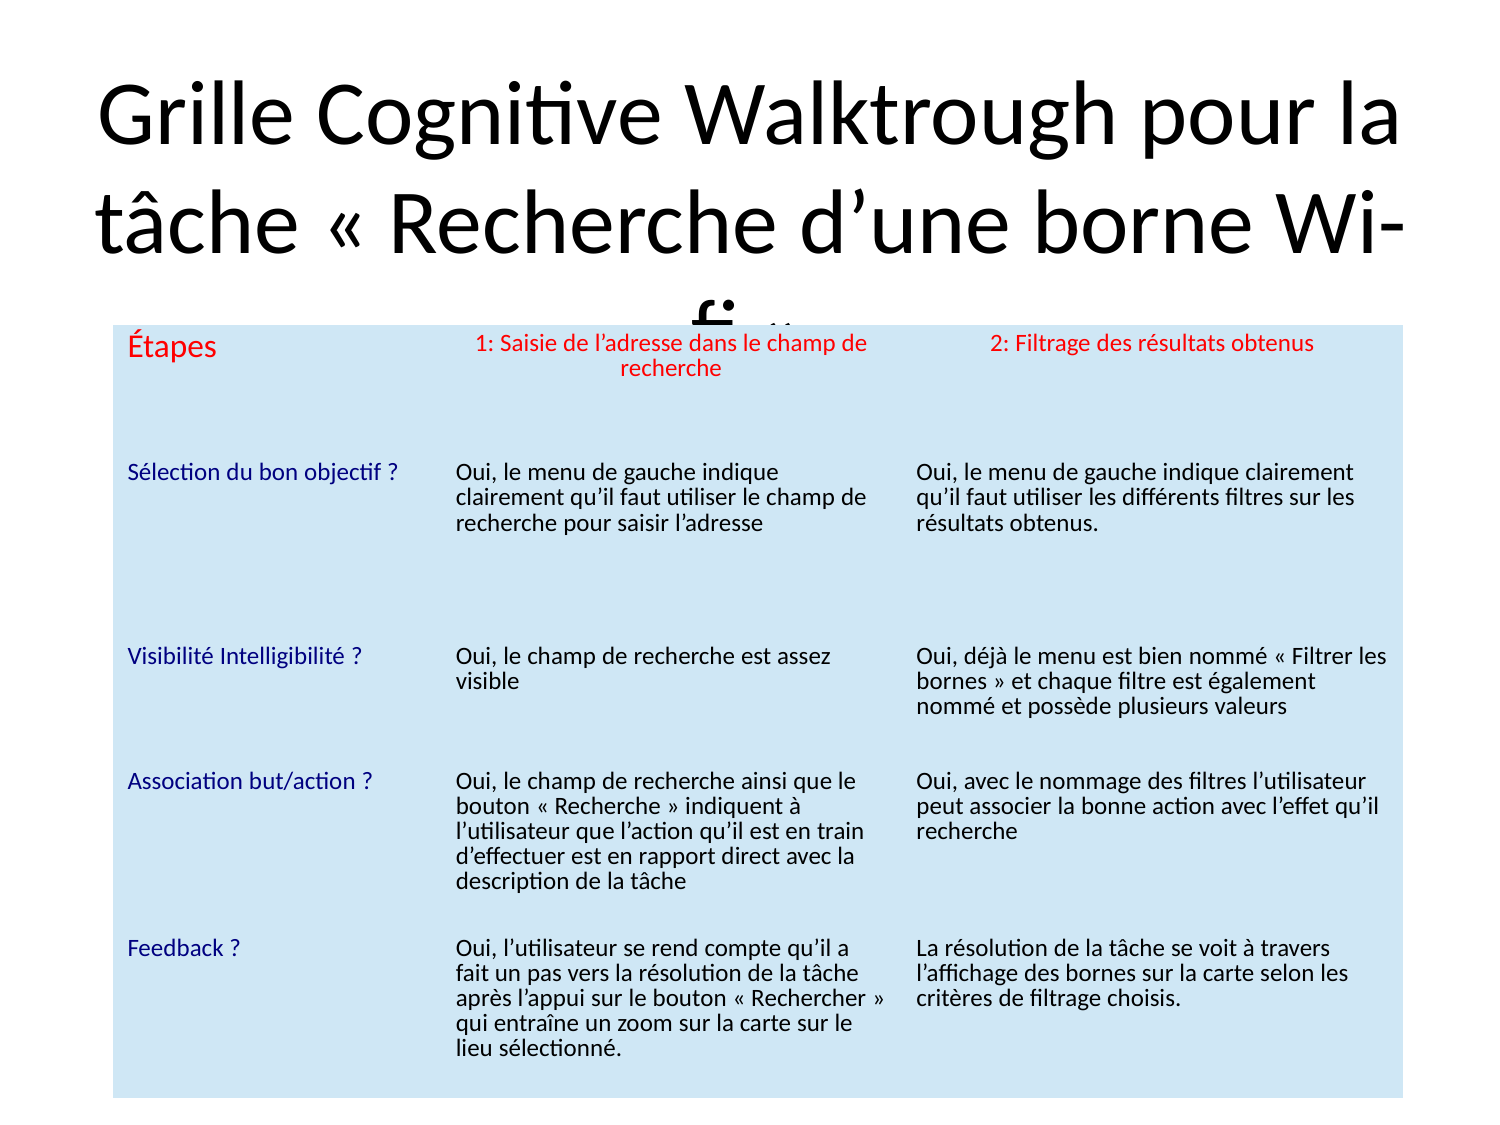

# Grille Cognitive Walktrough pour la tâche « Recherche d’une borne Wi-fi »
| Étapes | 1: Saisie de l’adresse dans le champ de recherche | 2: Filtrage des résultats obtenus |
| --- | --- | --- |
| Sélection du bon objectif ? | Oui, le menu de gauche indique clairement qu’il faut utiliser le champ de recherche pour saisir l’adresse | Oui, le menu de gauche indique clairement qu’il faut utiliser les différents filtres sur les résultats obtenus. |
| Visibilité Intelligibilité ? | Oui, le champ de recherche est assez visible | Oui, déjà le menu est bien nommé « Filtrer les bornes » et chaque filtre est également nommé et possède plusieurs valeurs |
| Association but/action ? | Oui, le champ de recherche ainsi que le bouton « Recherche » indiquent à l’utilisateur que l’action qu’il est en train d’effectuer est en rapport direct avec la description de la tâche | Oui, avec le nommage des filtres l’utilisateur peut associer la bonne action avec l’effet qu’il recherche |
| Feedback ? | Oui, l’utilisateur se rend compte qu’il a fait un pas vers la résolution de la tâche après l’appui sur le bouton « Rechercher » qui entraîne un zoom sur la carte sur le lieu sélectionné. | La résolution de la tâche se voit à travers l’affichage des bornes sur la carte selon les critères de filtrage choisis. |